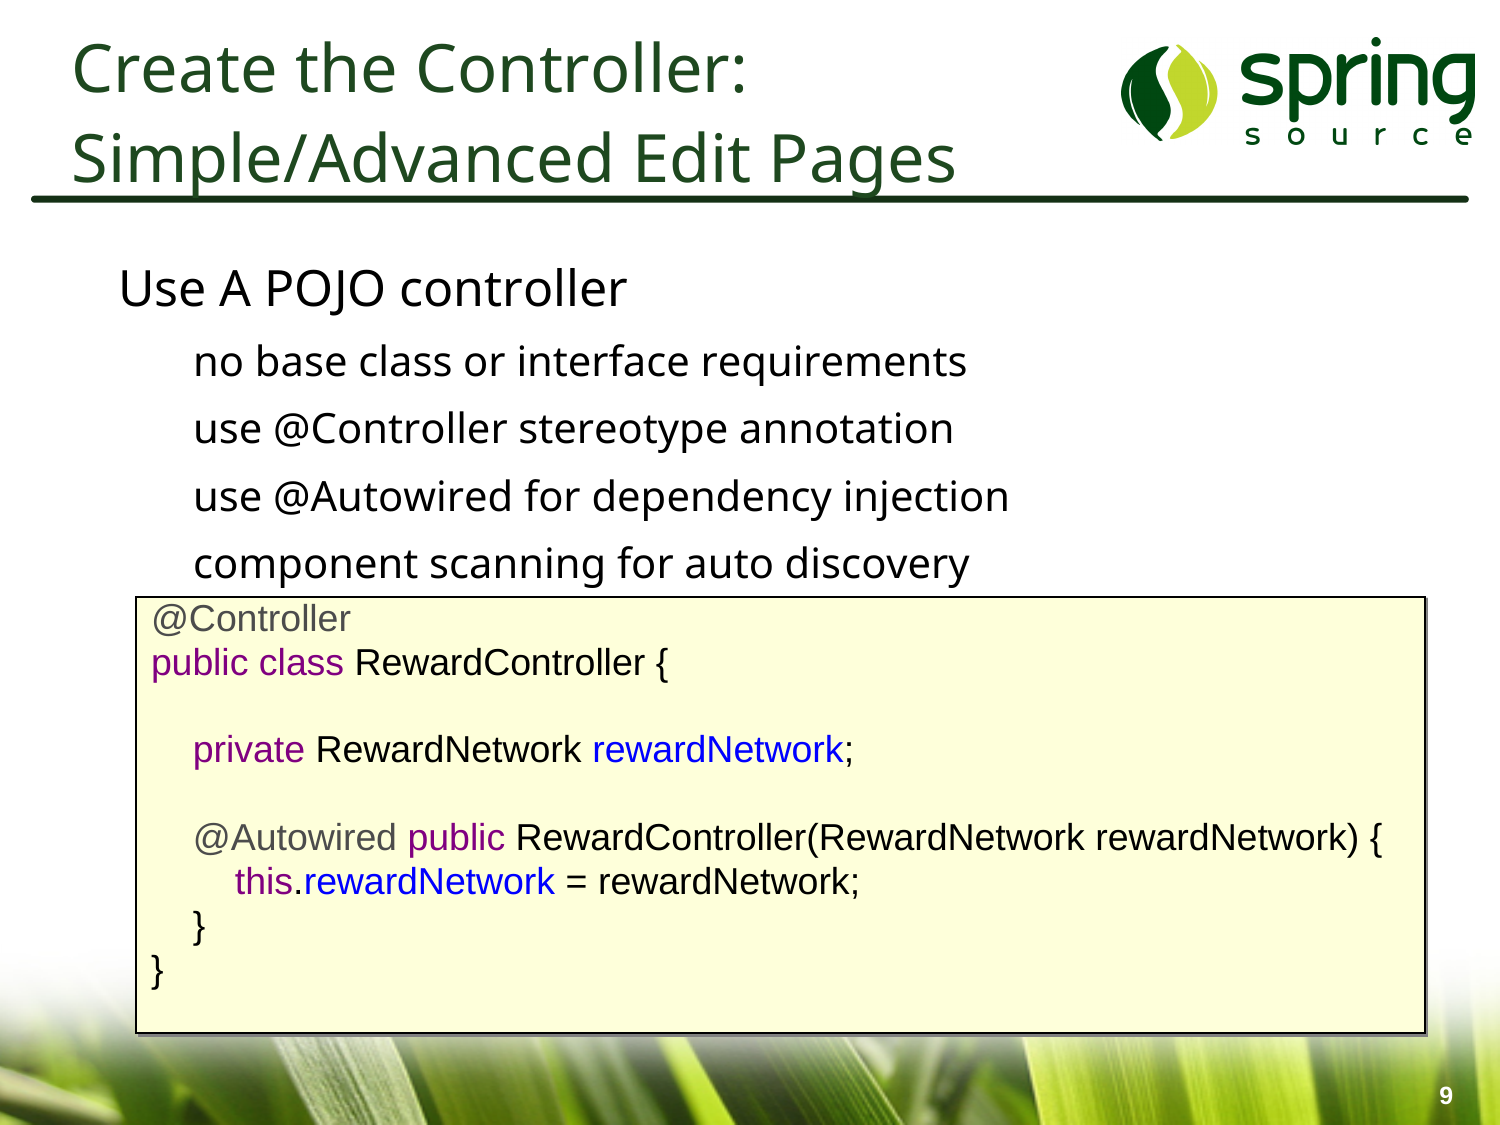

# Create the Controller: Simple/Advanced Edit Pages
Use A POJO controller
no base class or interface requirements
use @Controller stereotype annotation
use @Autowired for dependency injection
component scanning for auto discovery
@Controller
public class RewardController {
 private RewardNetwork rewardNetwork;
 @Autowired public RewardController(RewardNetwork rewardNetwork) {
 this.rewardNetwork = rewardNetwork;
 }
}